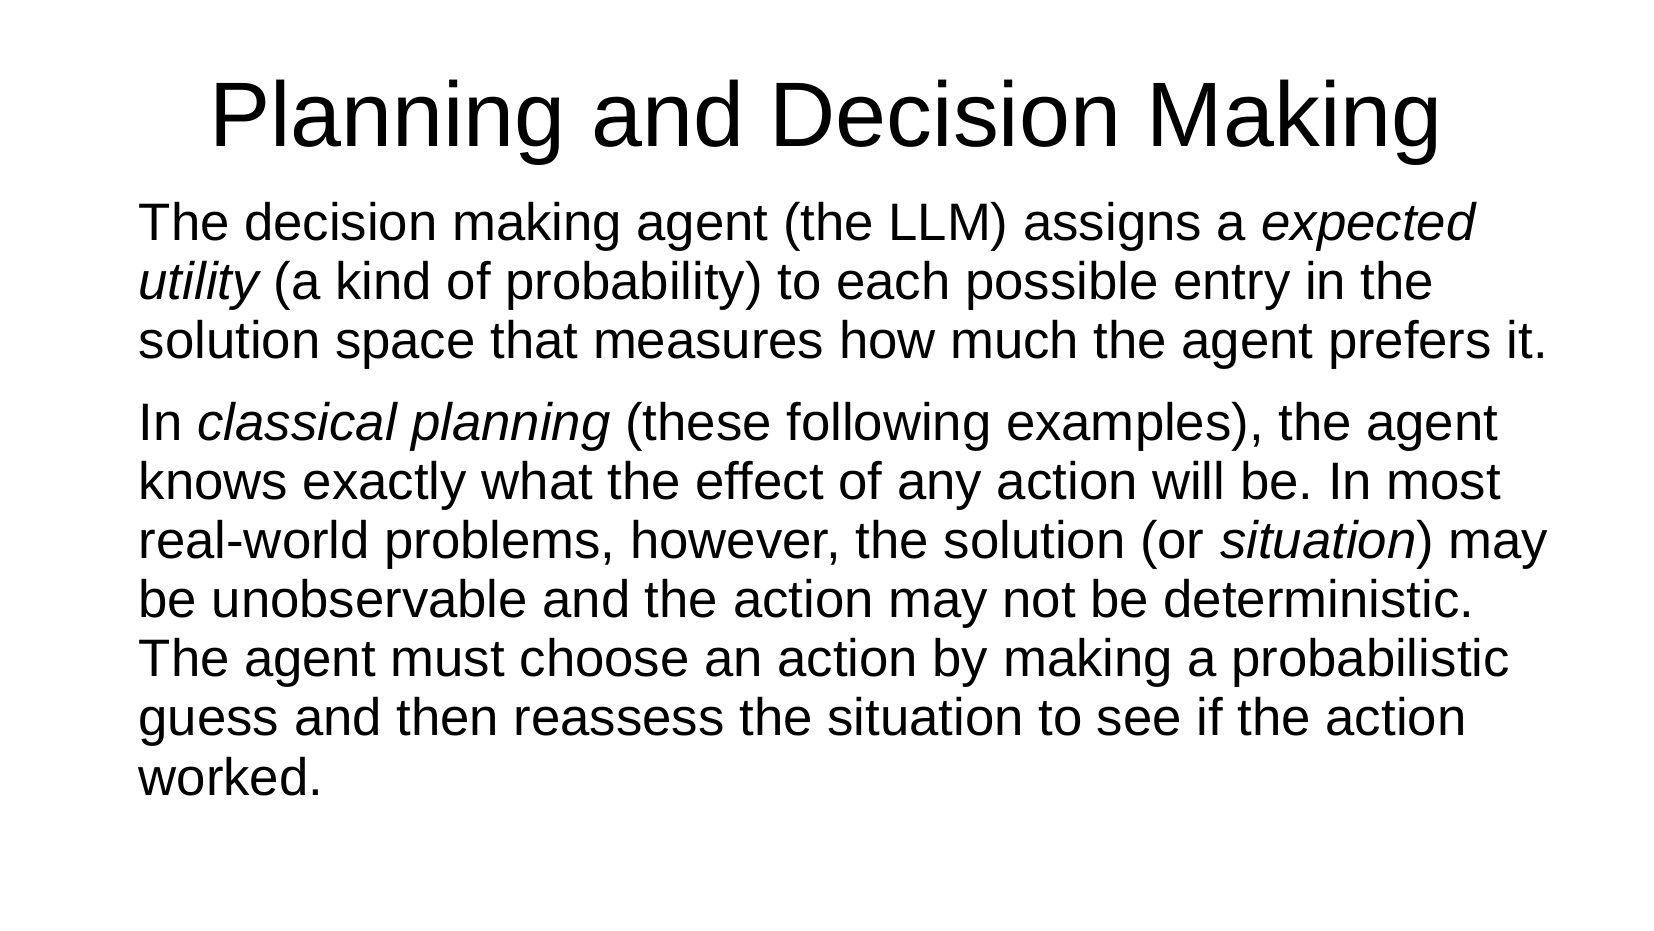

# Planning and Decision Making
The decision making agent (the LLM) assigns a expected utility (a kind of probability) to each possible entry in the solution space that measures how much the agent prefers it.
In classical planning (these following examples), the agent knows exactly what the effect of any action will be. In most real-world problems, however, the solution (or situation) may be unobservable and the action may not be deterministic.
The agent must choose an action by making a probabilistic guess and then reassess the situation to see if the action worked.